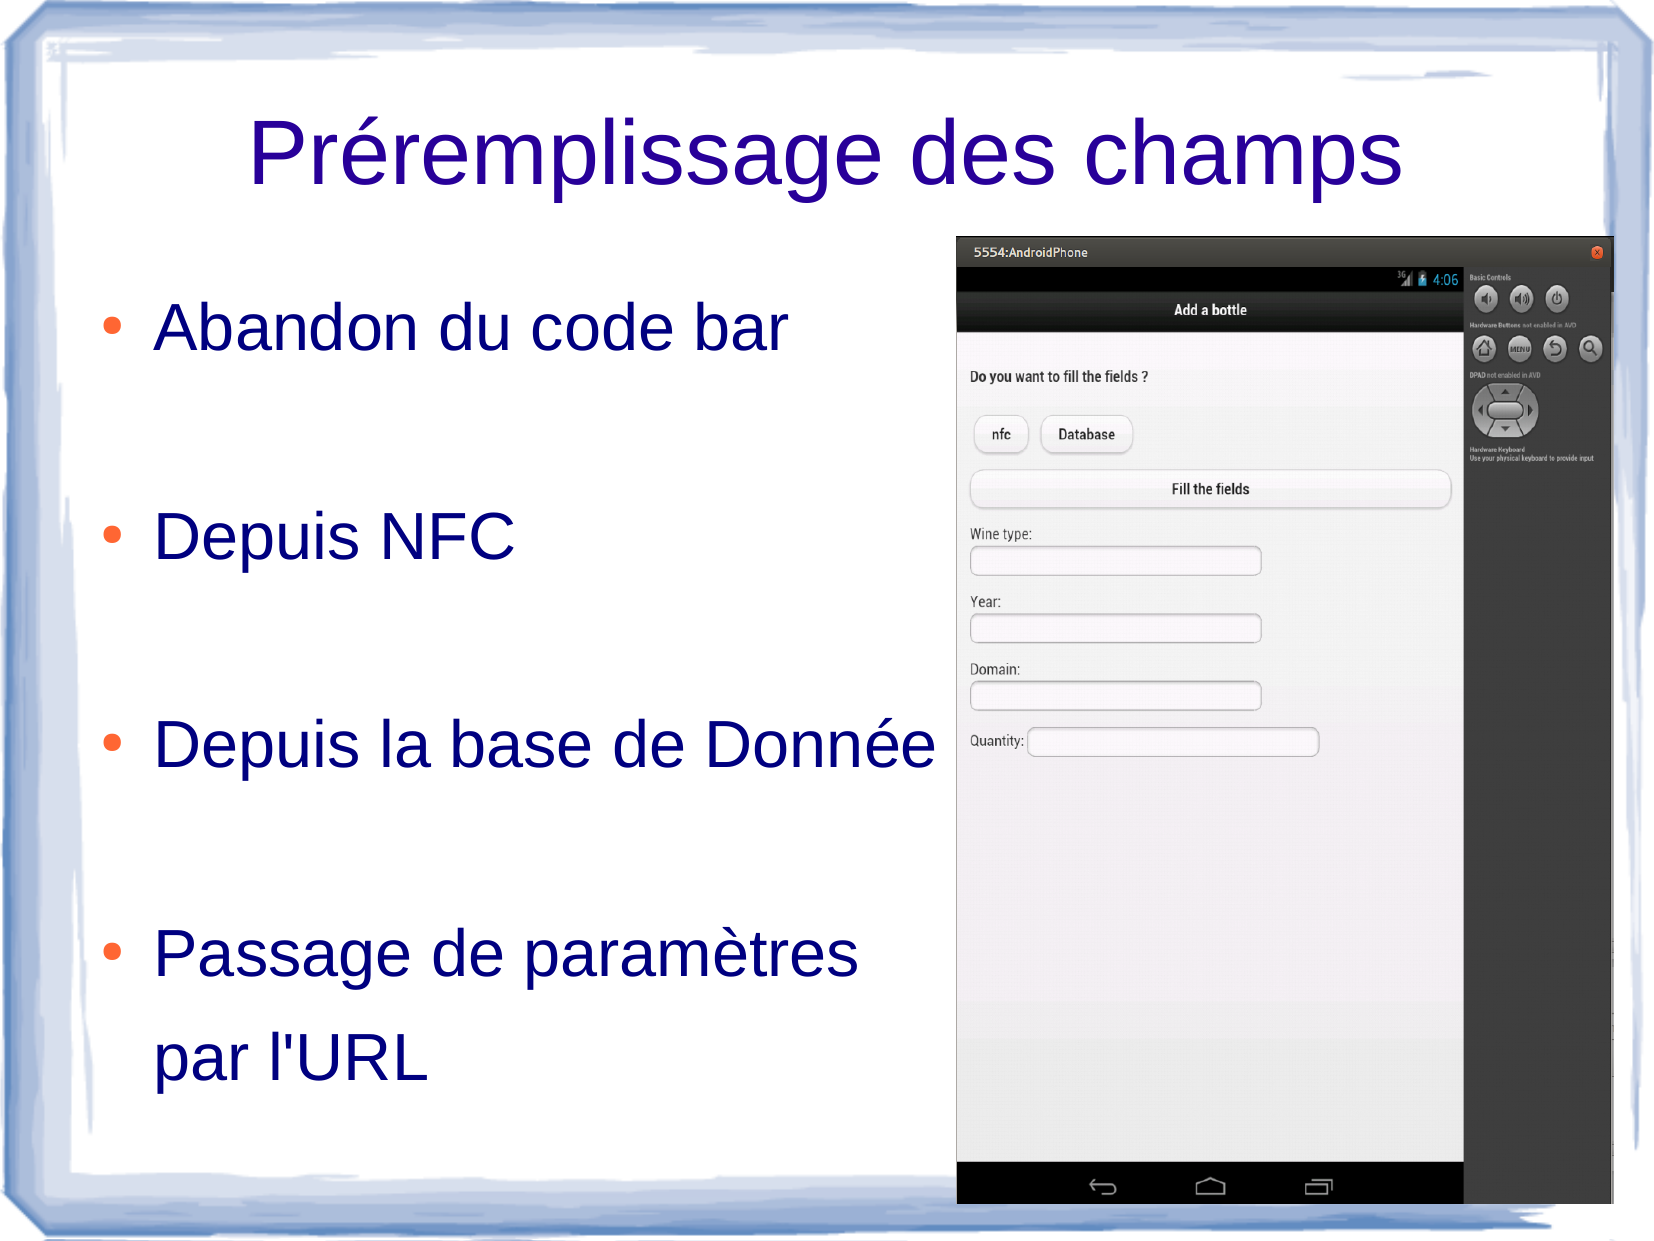

# Préremplissage des champs
Abandon du code bar
Depuis NFC
Depuis la base de Donnée
Passage de paramètres
par l'URL